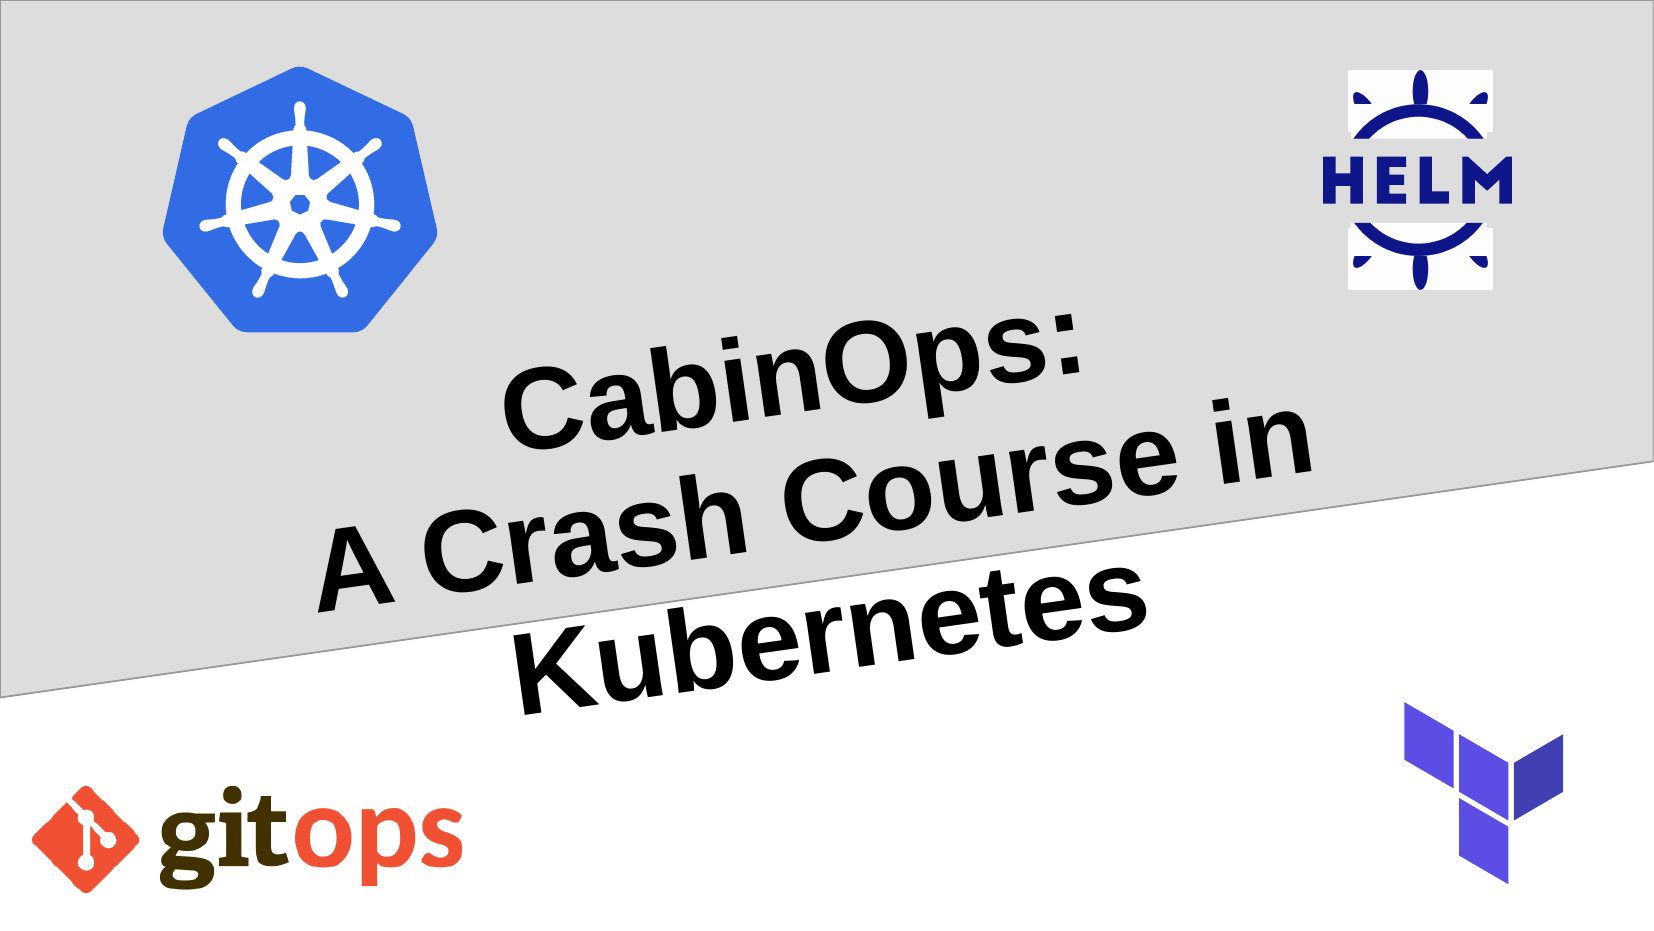

# CabinOps: A Crash Course in Kubernetes